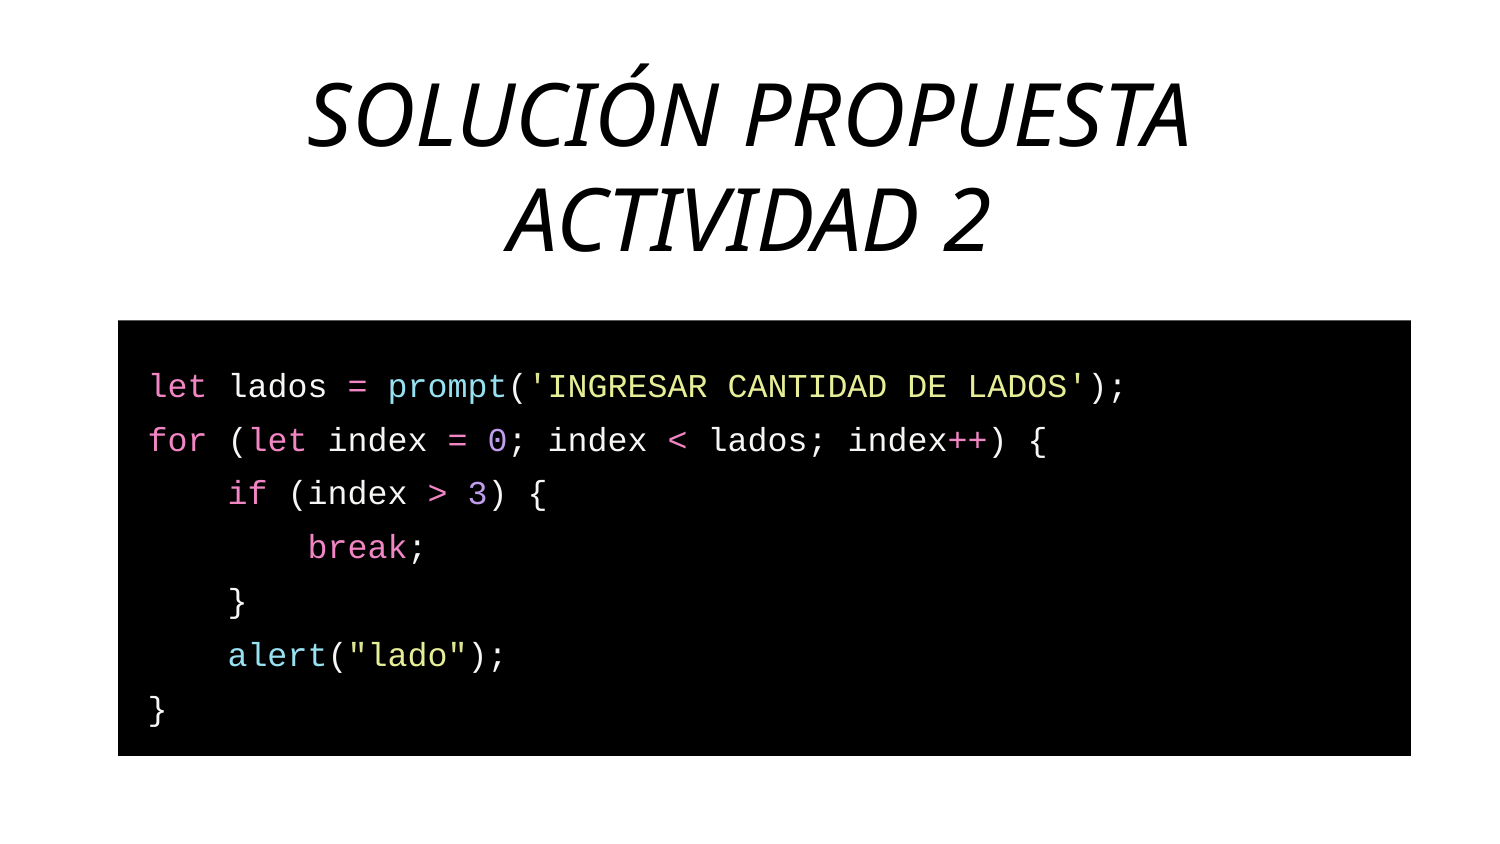

SOLUCIÓN PROPUESTA ACTIVIDAD 2
let lados = prompt('INGRESAR CANTIDAD DE LADOS');
for (let index = 0; index < lados; index++) {
 if (index > 3) {
 break;
 }
 alert("lado");
}